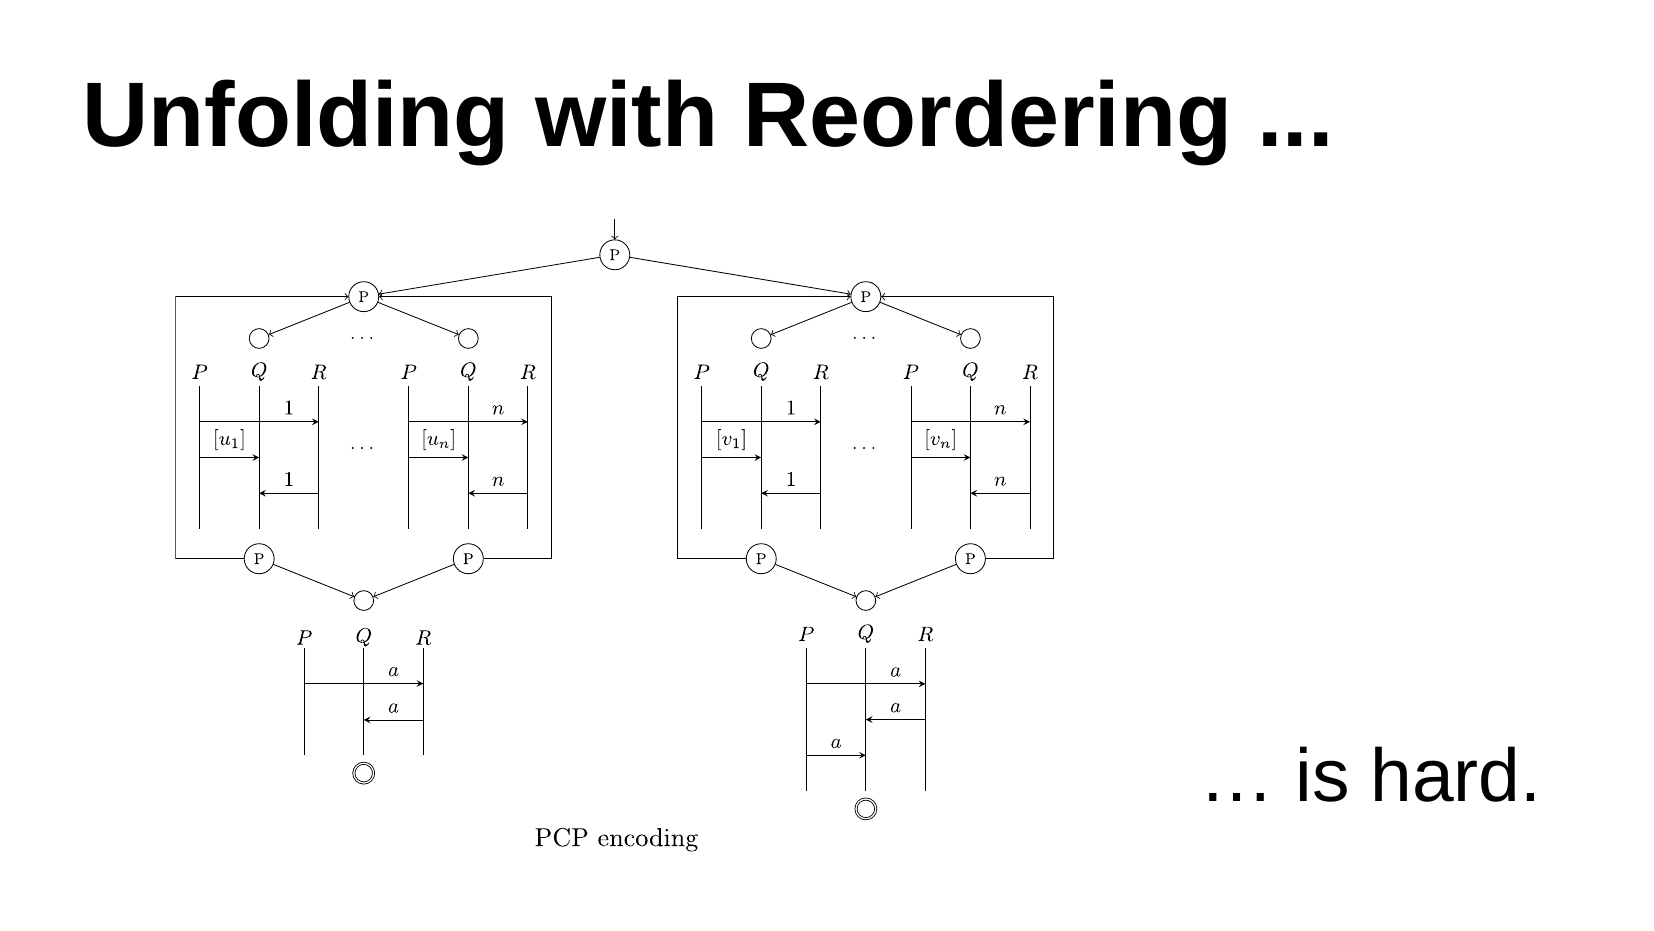

# Unfolding with Reordering ...
… is hard.